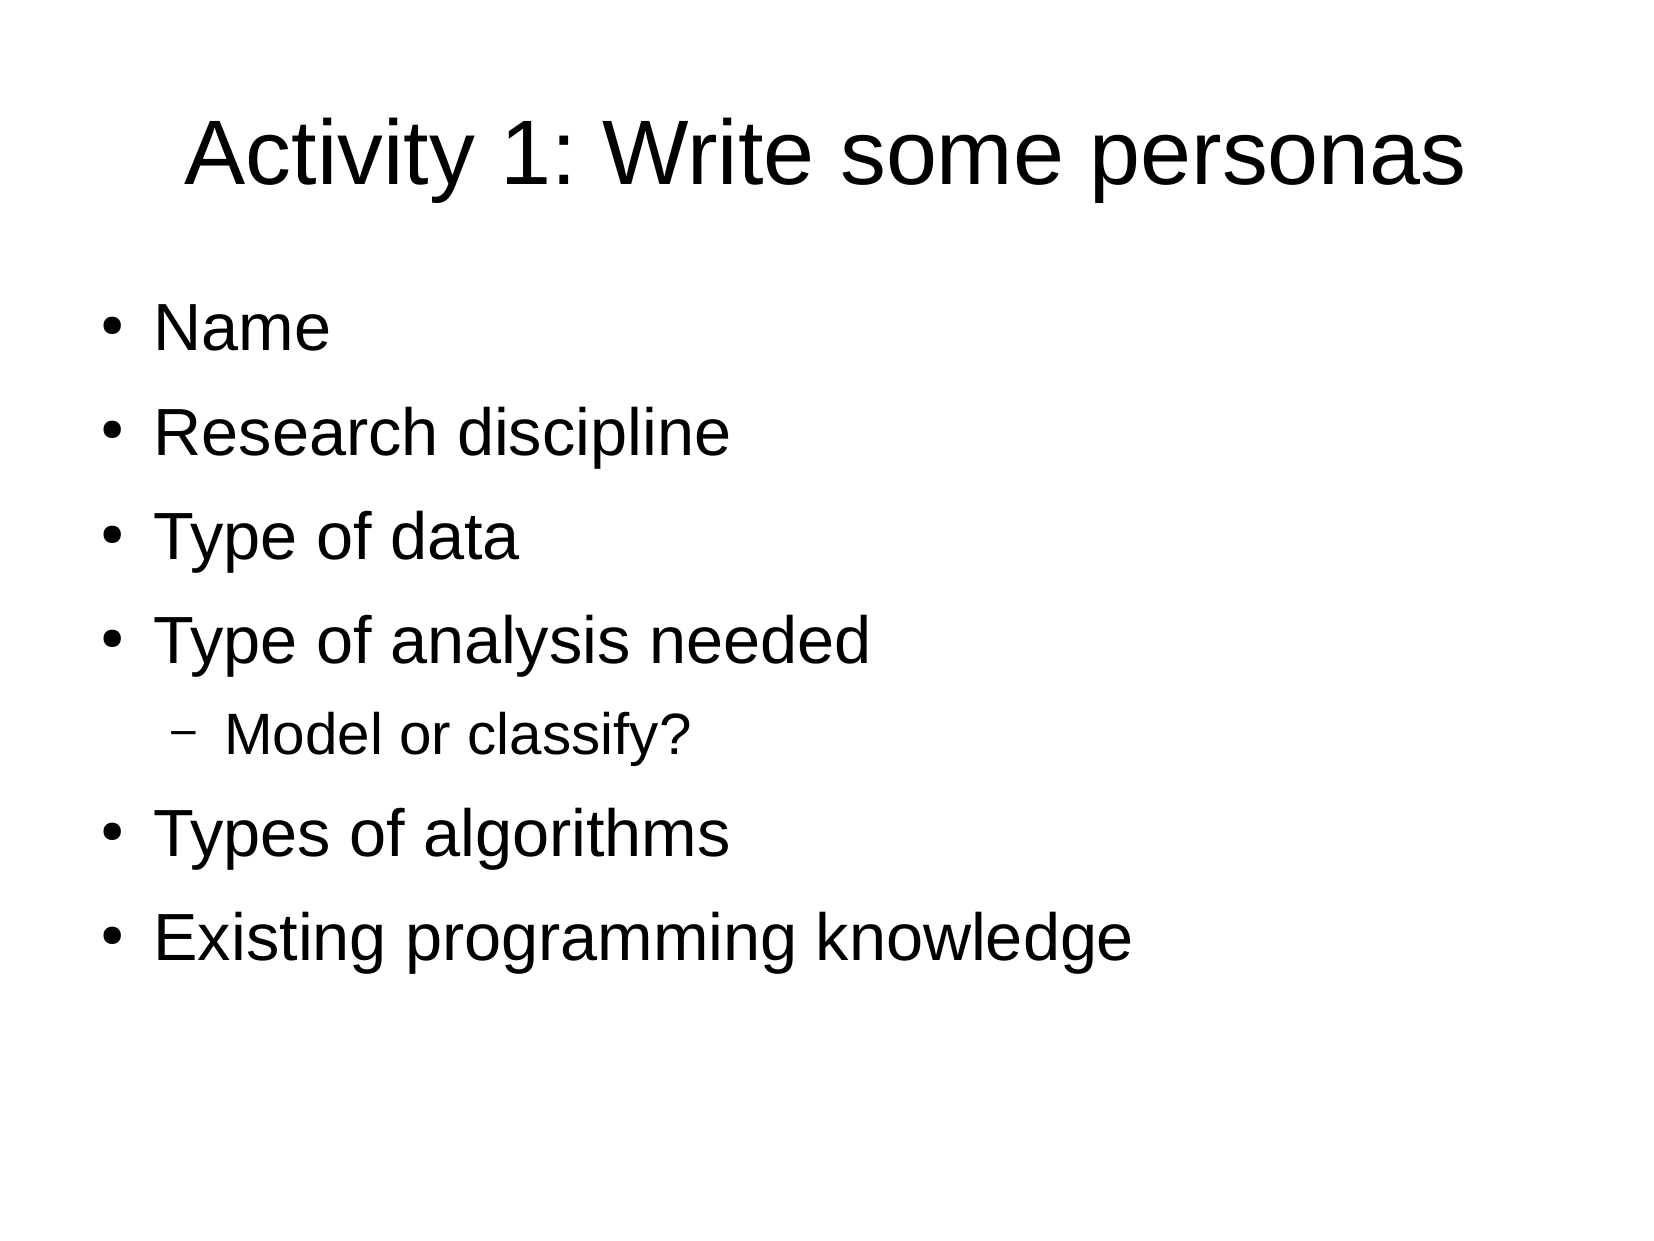

# Activity 1: Write some personas
Name
Research discipline
Type of data
Type of analysis needed
Model or classify?
Types of algorithms
Existing programming knowledge